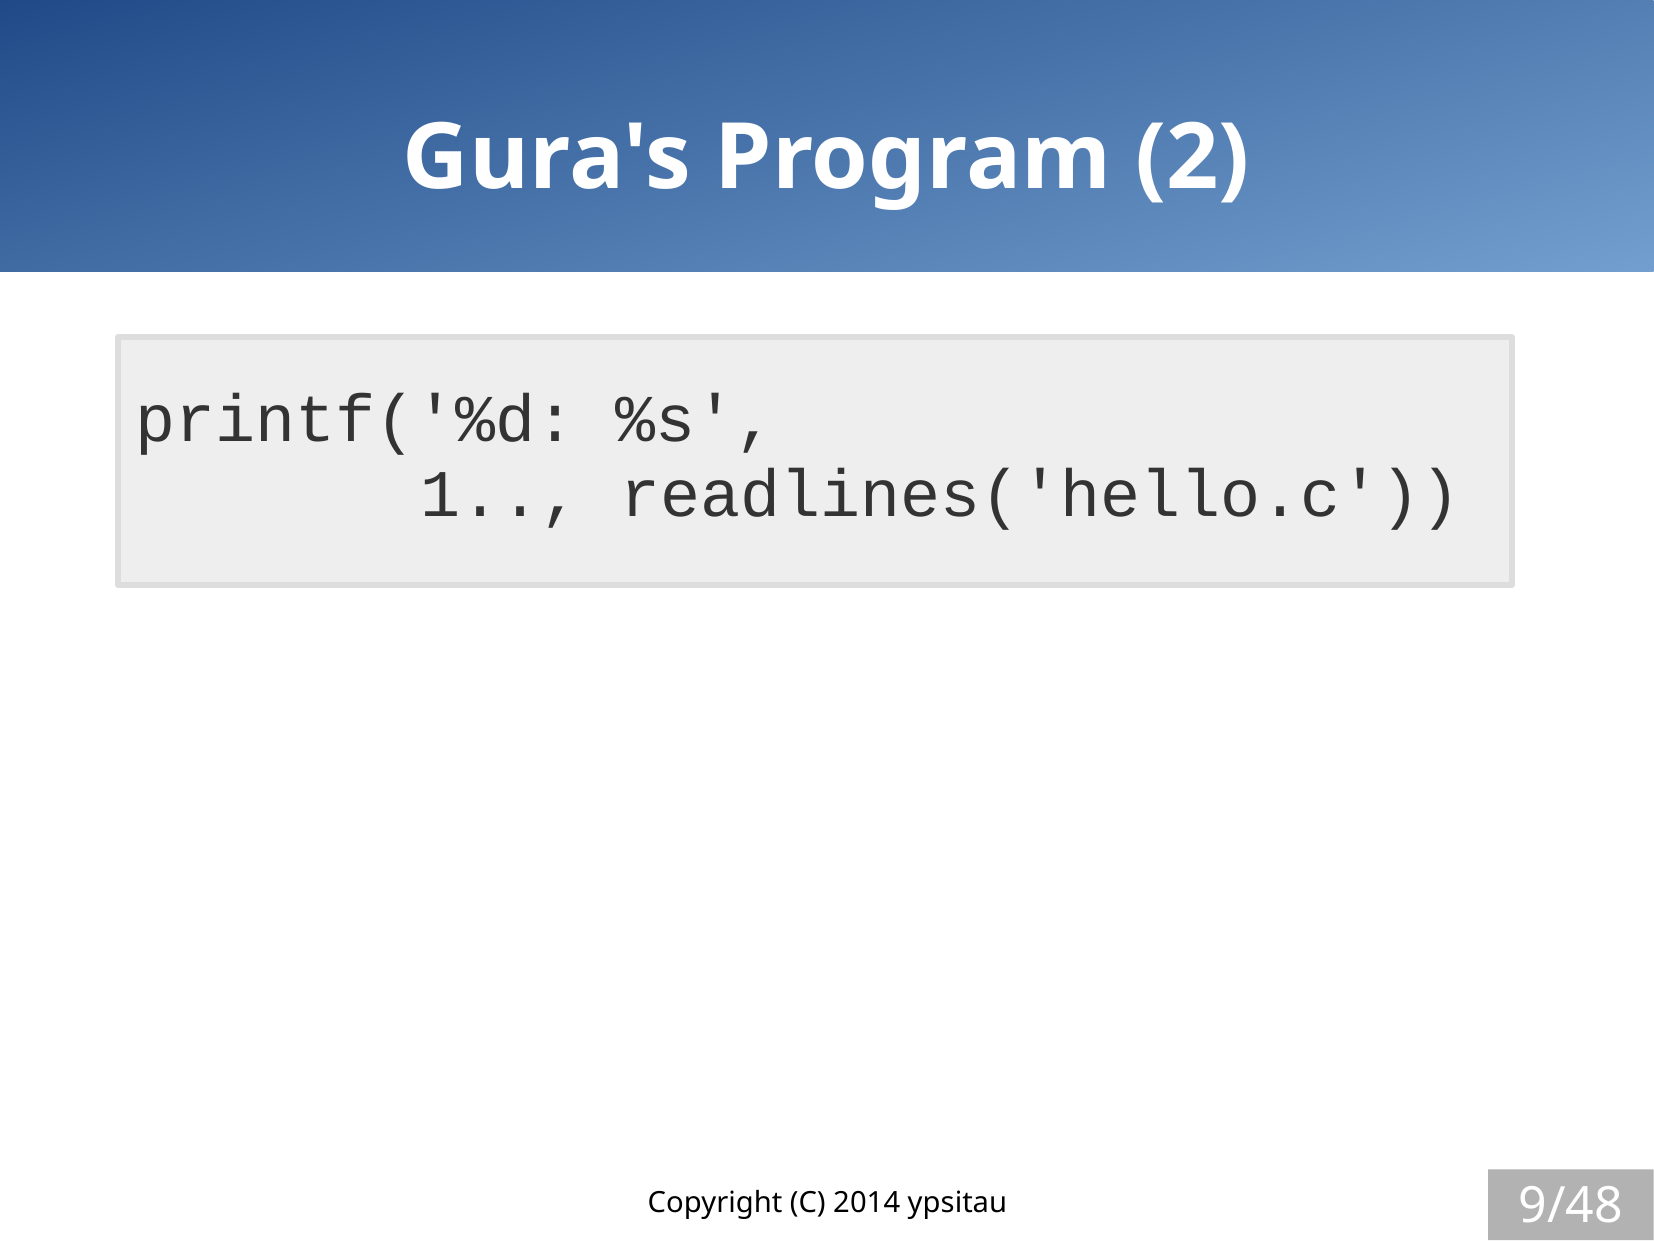

# Gura's Program (2)
printf('%d: %s',
	1.., readlines('hello.c'))
9
Copyright (C) 2014 ypsitau